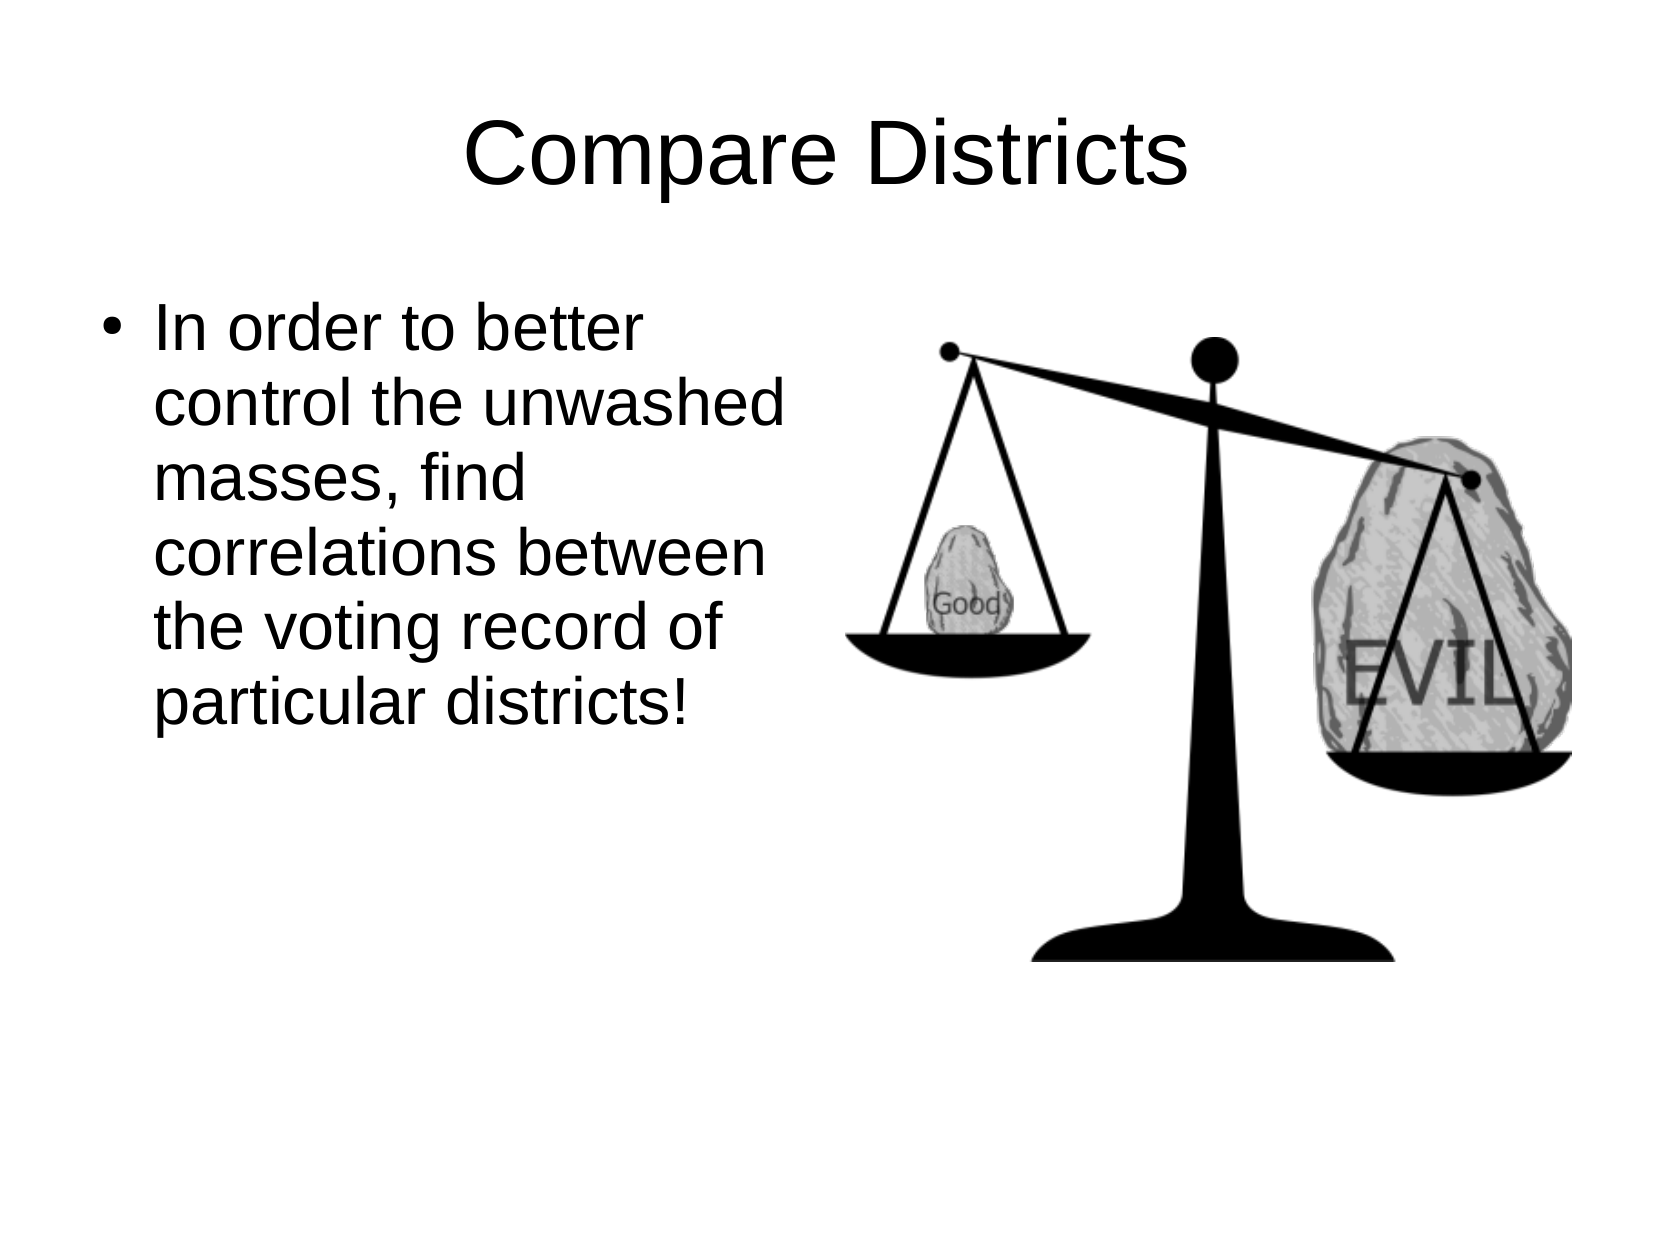

# Compare Districts
In order to better control the unwashed masses, find correlations between the voting record of particular districts!